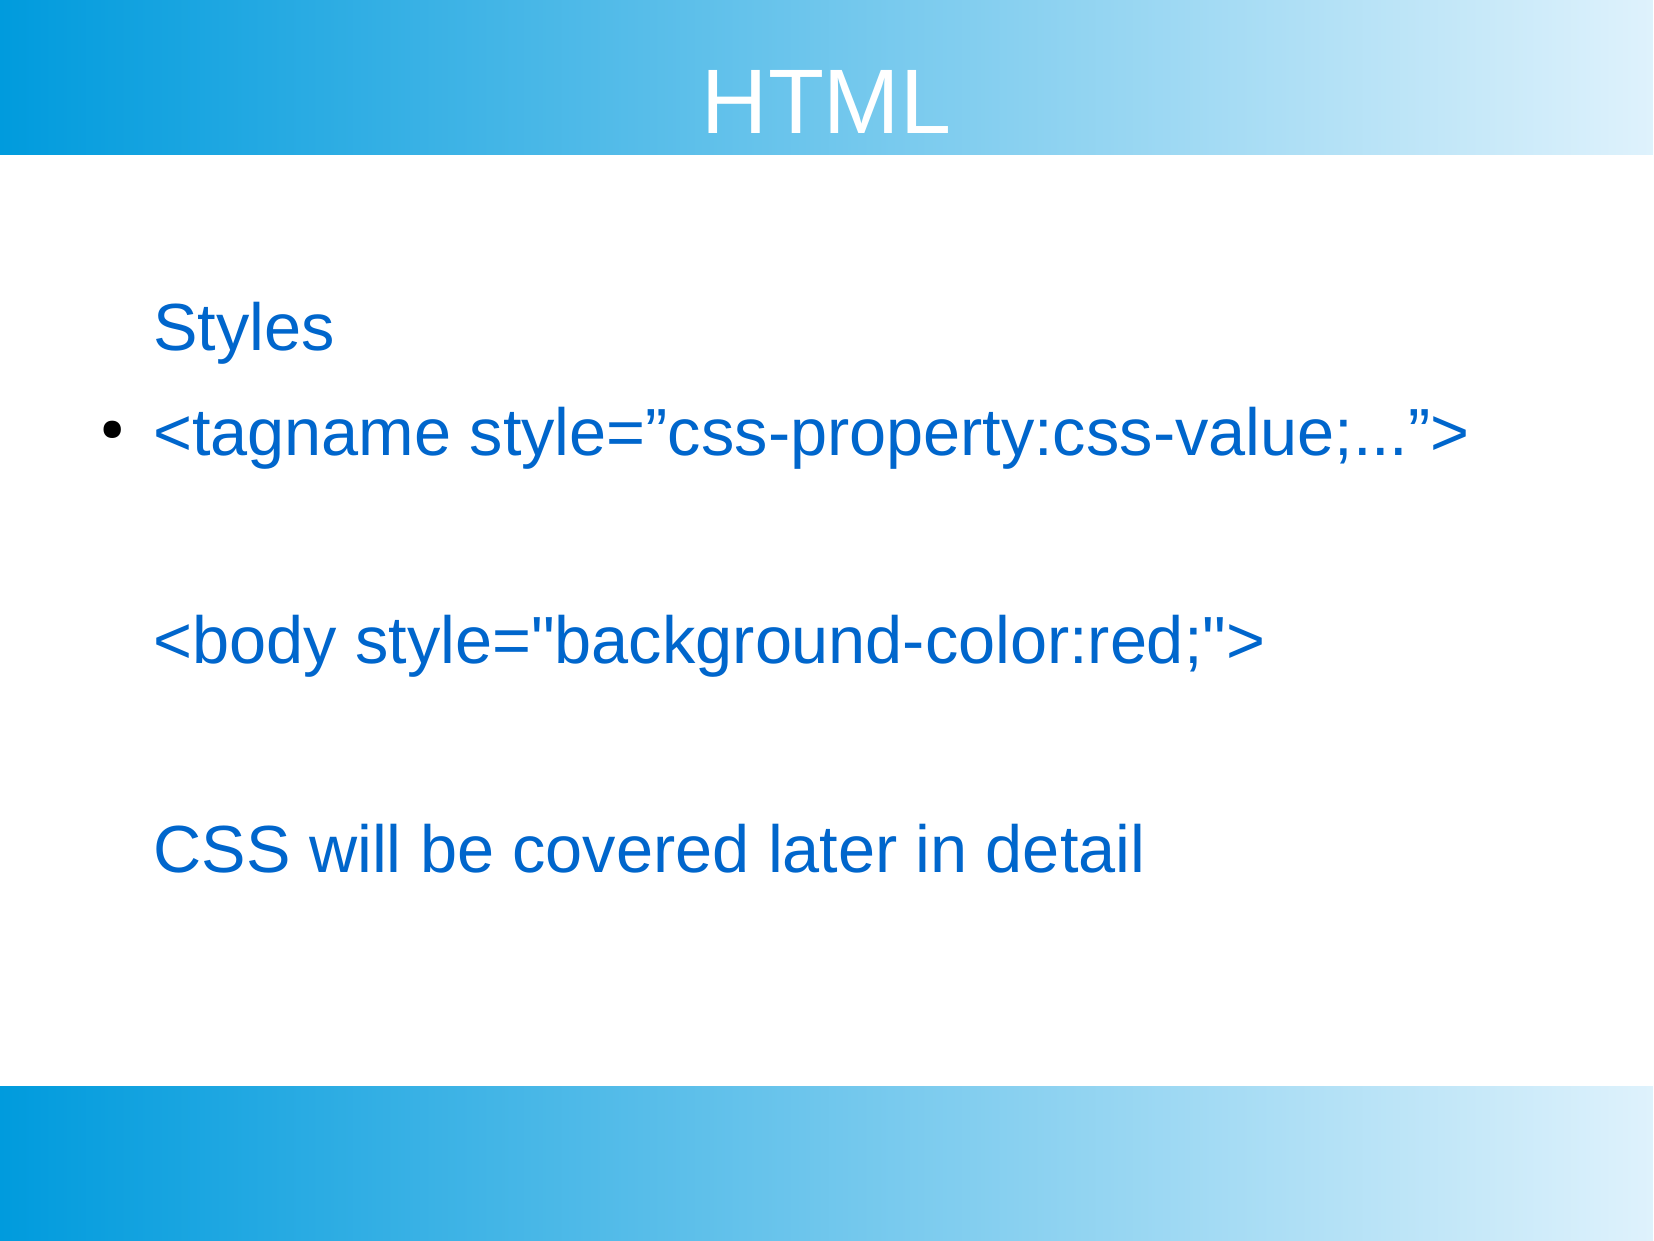

# HTML
Styles
<tagname style=”css-property:css-value;...”>
<body style="background-color:red;">
CSS will be covered later in detail